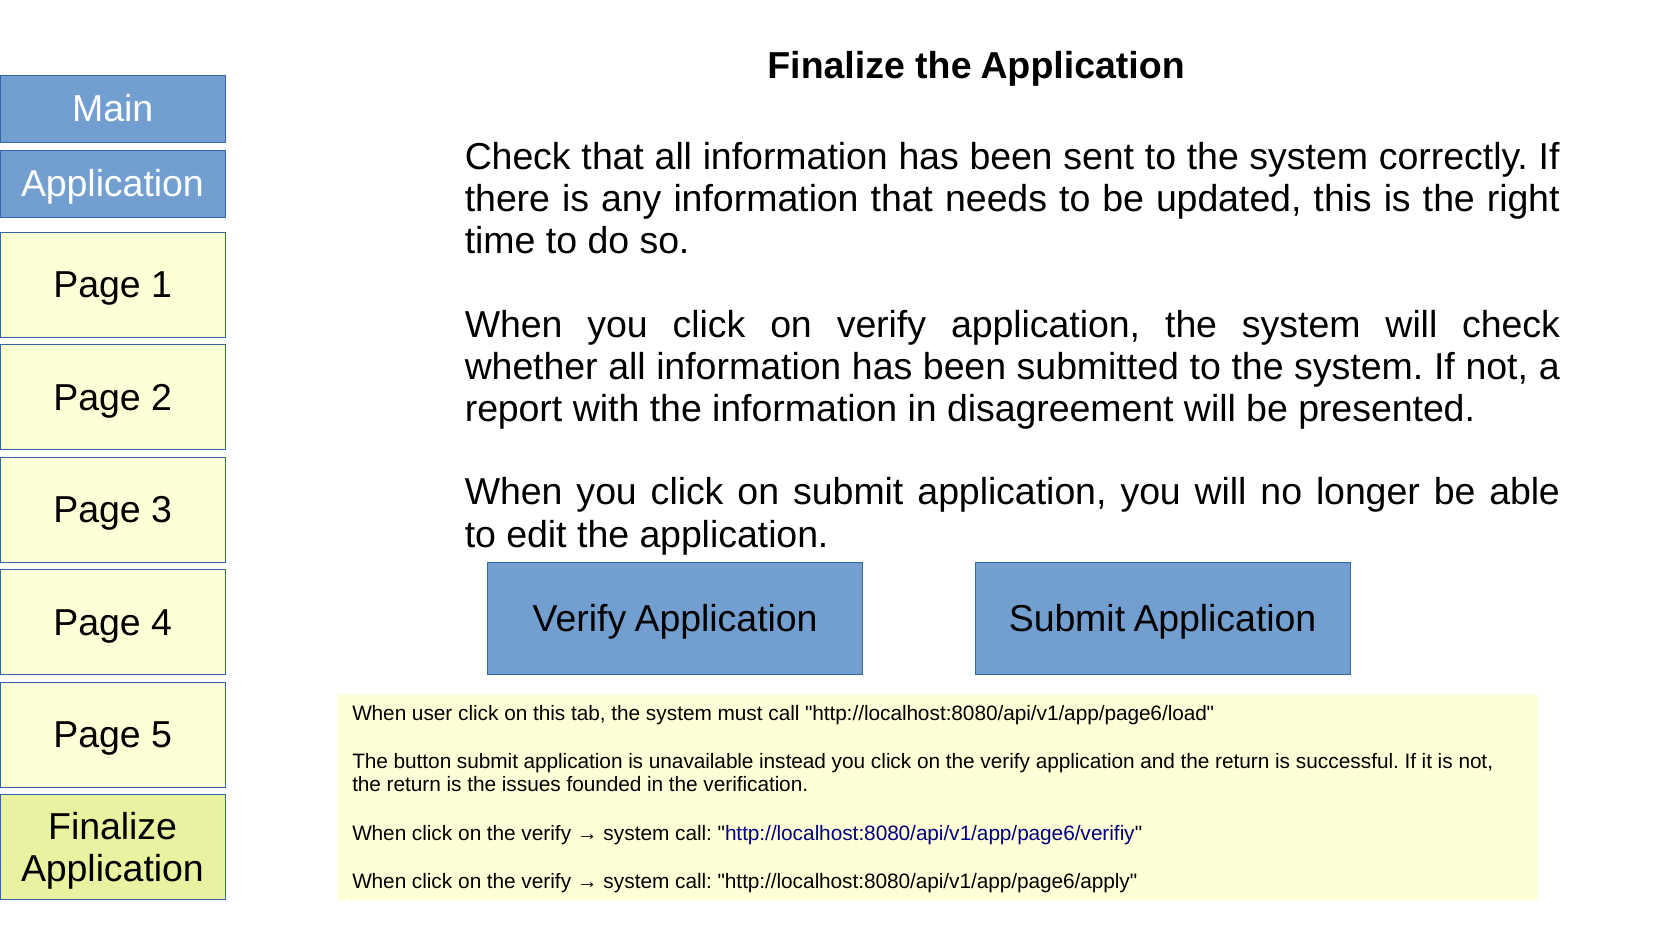

Finalize the Application
Main
Check that all information has been sent to the system correctly. If there is any information that needs to be updated, this is the right time to do so.
When you click on verify application, the system will check whether all information has been submitted to the system. If not, a report with the information in disagreement will be presented.
When you click on submit application, you will no longer be able to edit the application.
Application
Page 1
Page 2
Page 3
Verify Application
Submit Application
Page 4
Page 5
When user click on this tab, the system must call "http://localhost:8080/api/v1/app/page6/load"
The button submit application is unavailable instead you click on the verify application and the return is successful. If it is not, the return is the issues founded in the verification.
When click on the verify → system call: "http://localhost:8080/api/v1/app/page6/verifiy"
When click on the verify → system call: "http://localhost:8080/api/v1/app/page6/apply"
Finalize Application